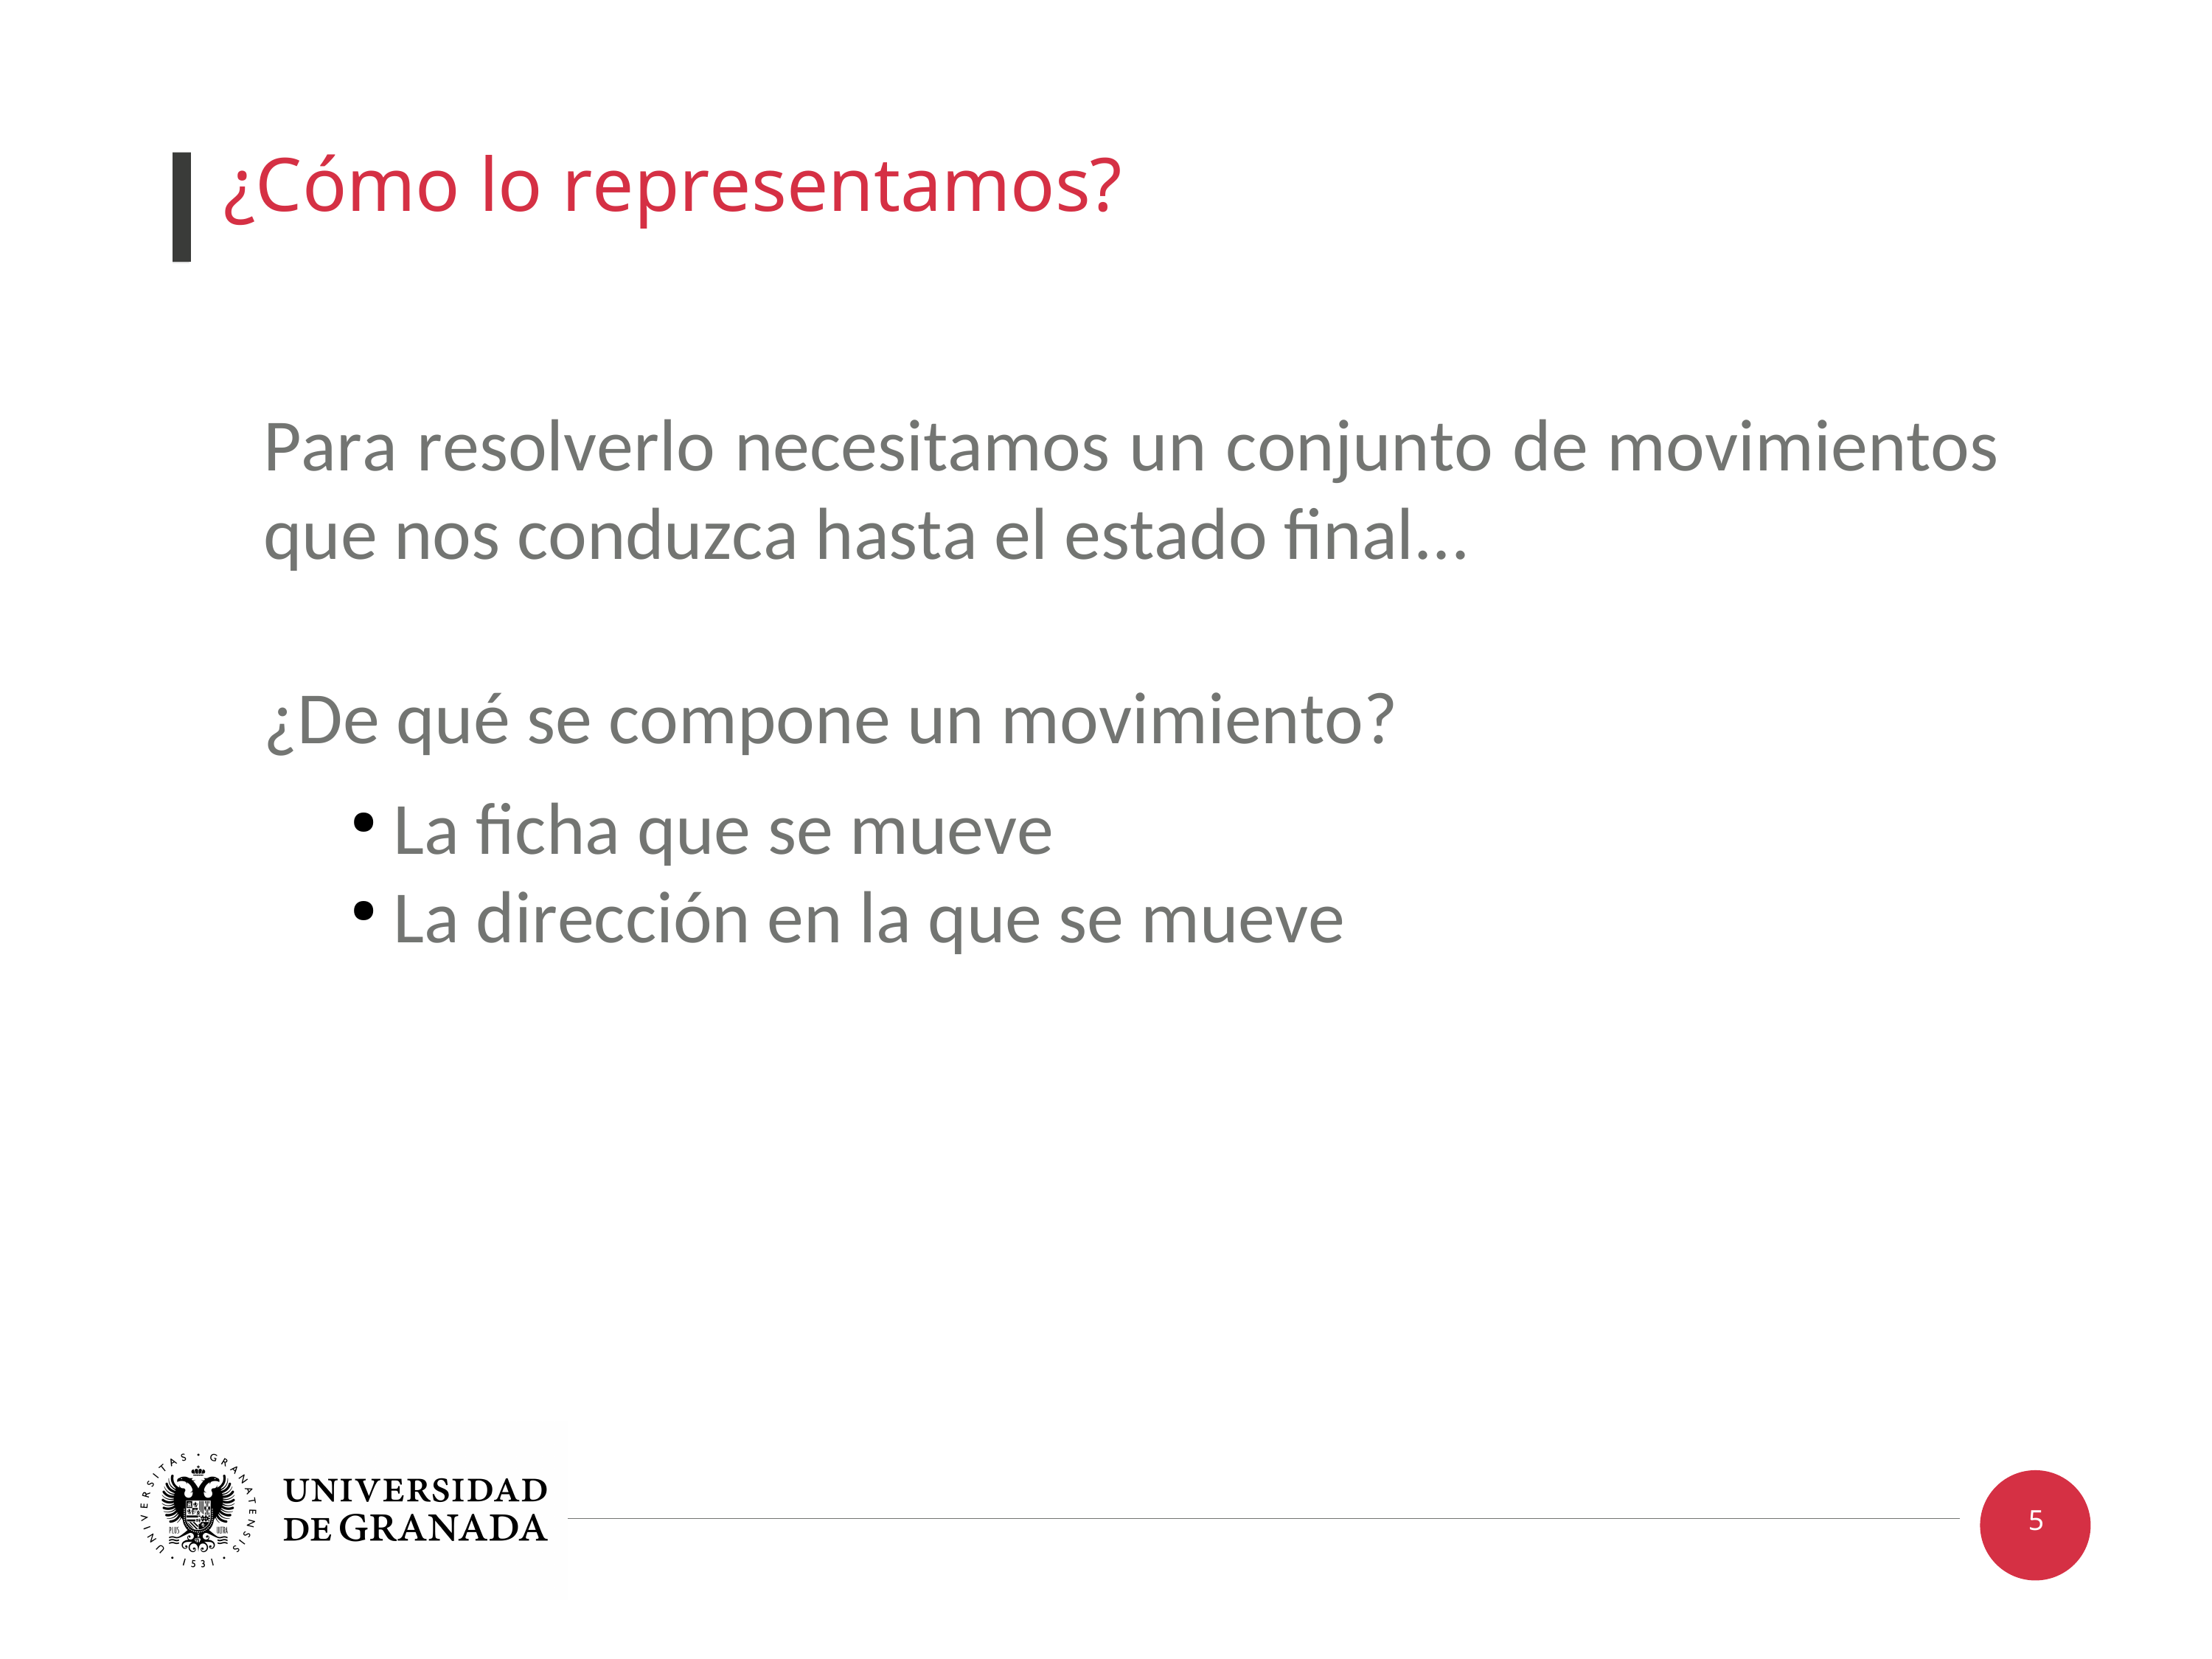

¿Cómo lo representamos?
Para resolverlo necesitamos un conjunto de movimientos que nos conduzca hasta el estado final...
¿De qué se compone un movimiento?
 La ficha que se mueve
 La dirección en la que se mueve